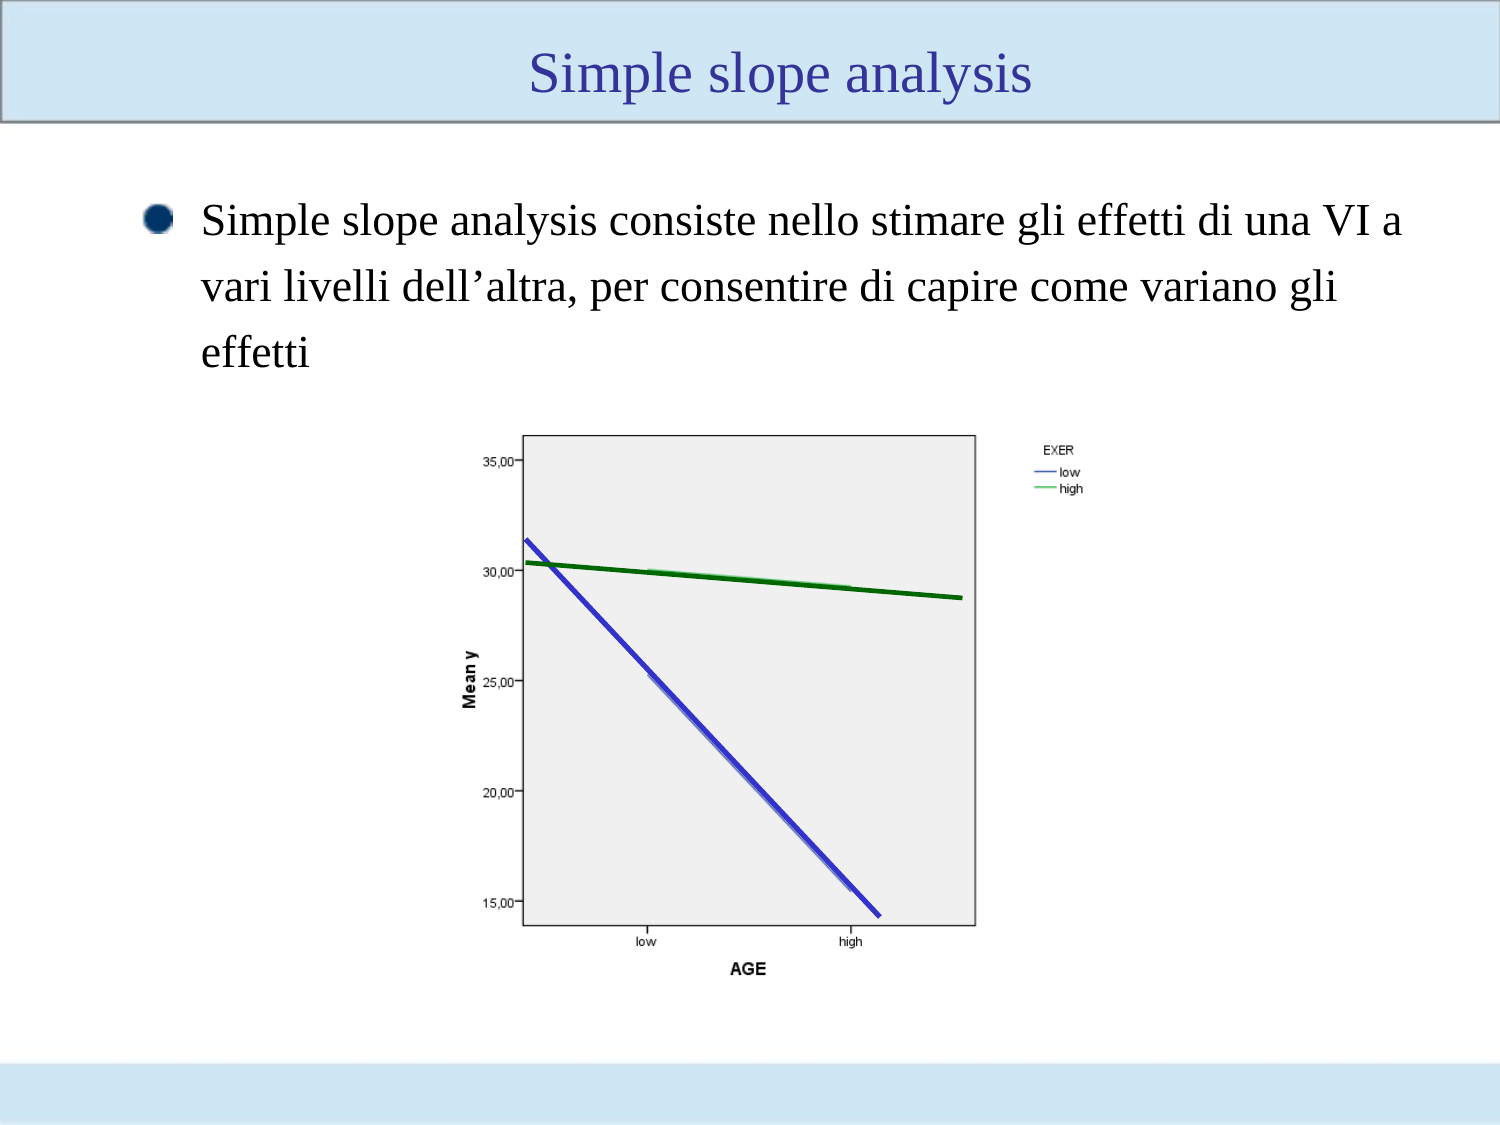

# Simple slope analysis
Simple slope analysis consiste nello stimare gli effetti di una VI a vari livelli dell’altra, per consentire di capire come variano gli effetti